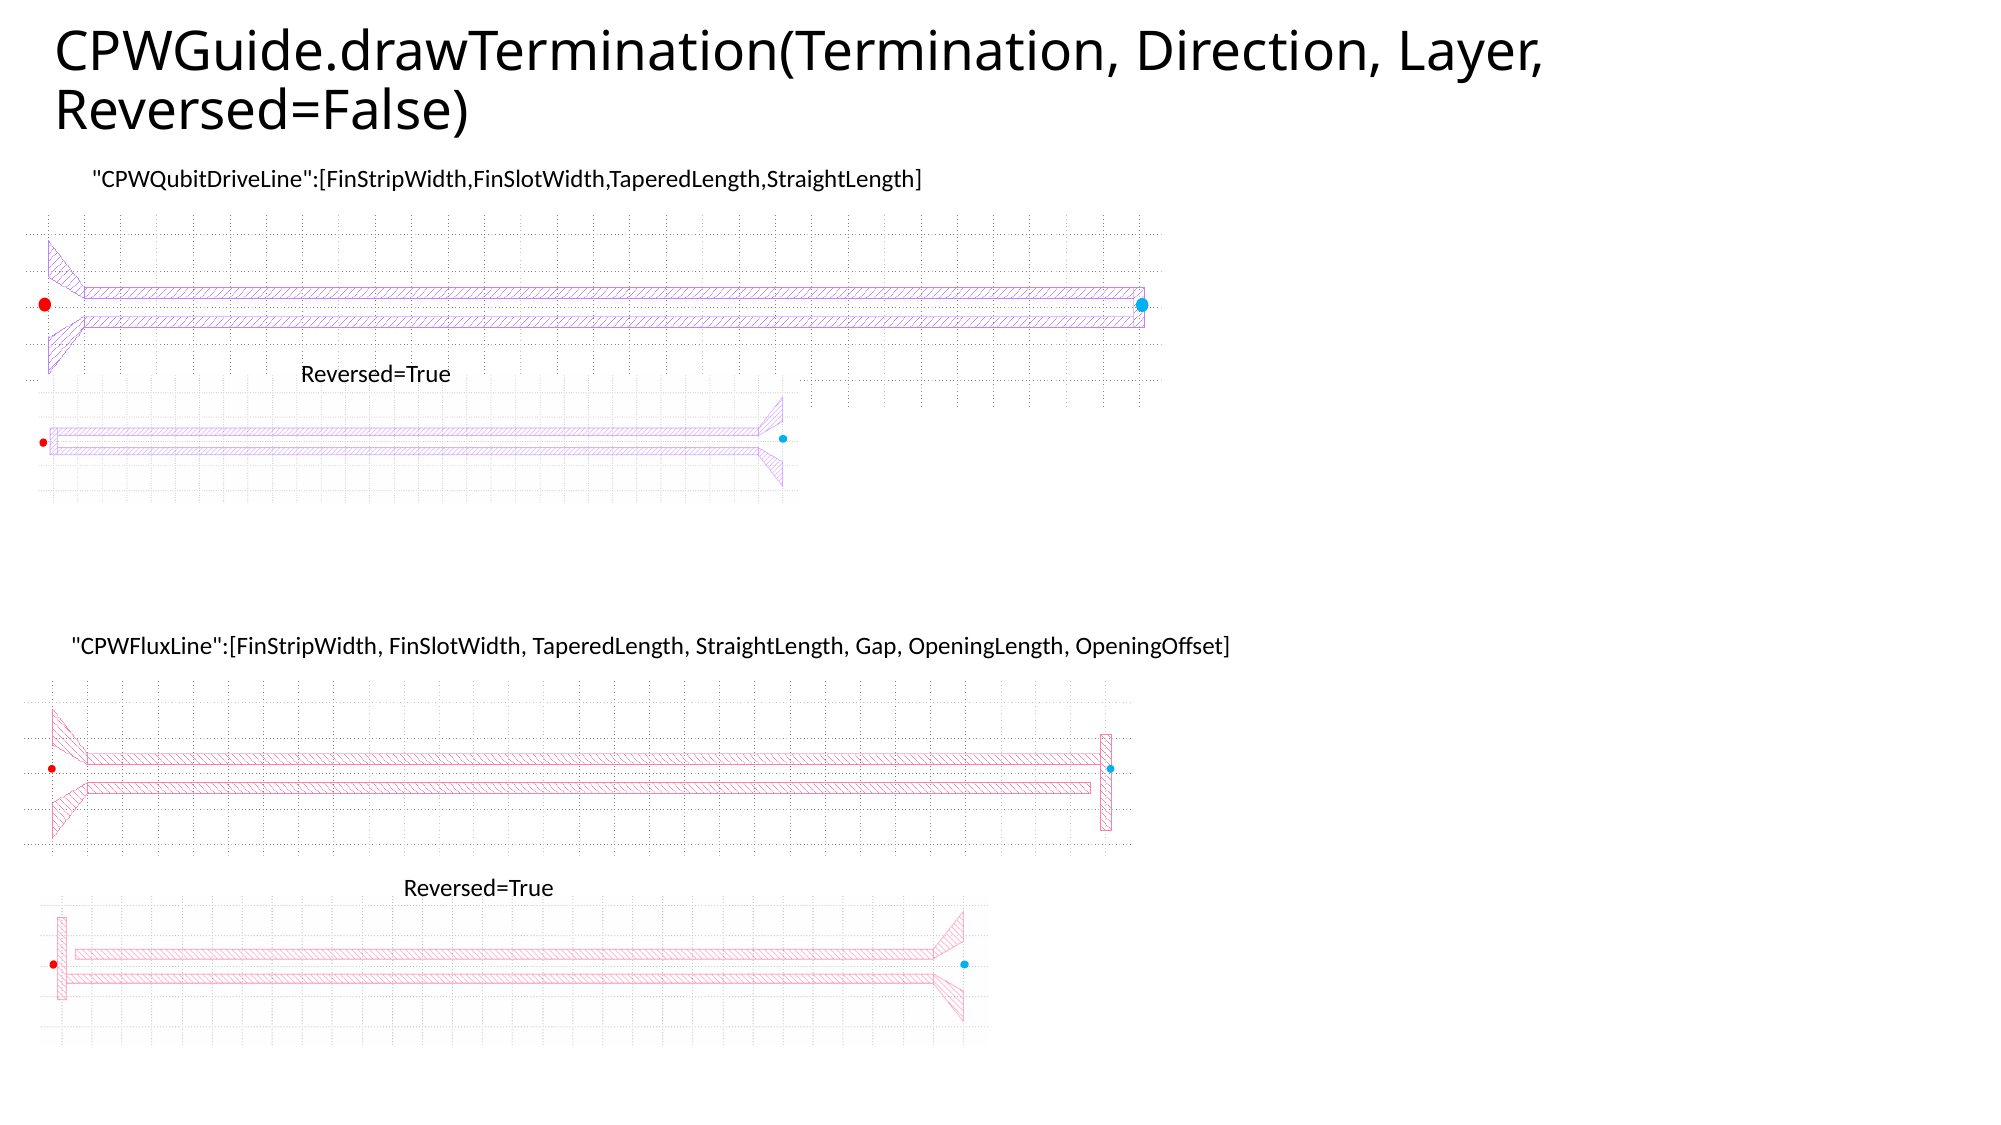

CPWGuide.drawTermination(Termination, Direction, Layer, Reversed=False)
"CPWQubitDriveLine":[FinStripWidth,FinSlotWidth,TaperedLength,StraightLength]
Reversed=True
"CPWFluxLine":[FinStripWidth, FinSlotWidth, TaperedLength, StraightLength, Gap, OpeningLength, OpeningOffset]
Reversed=True